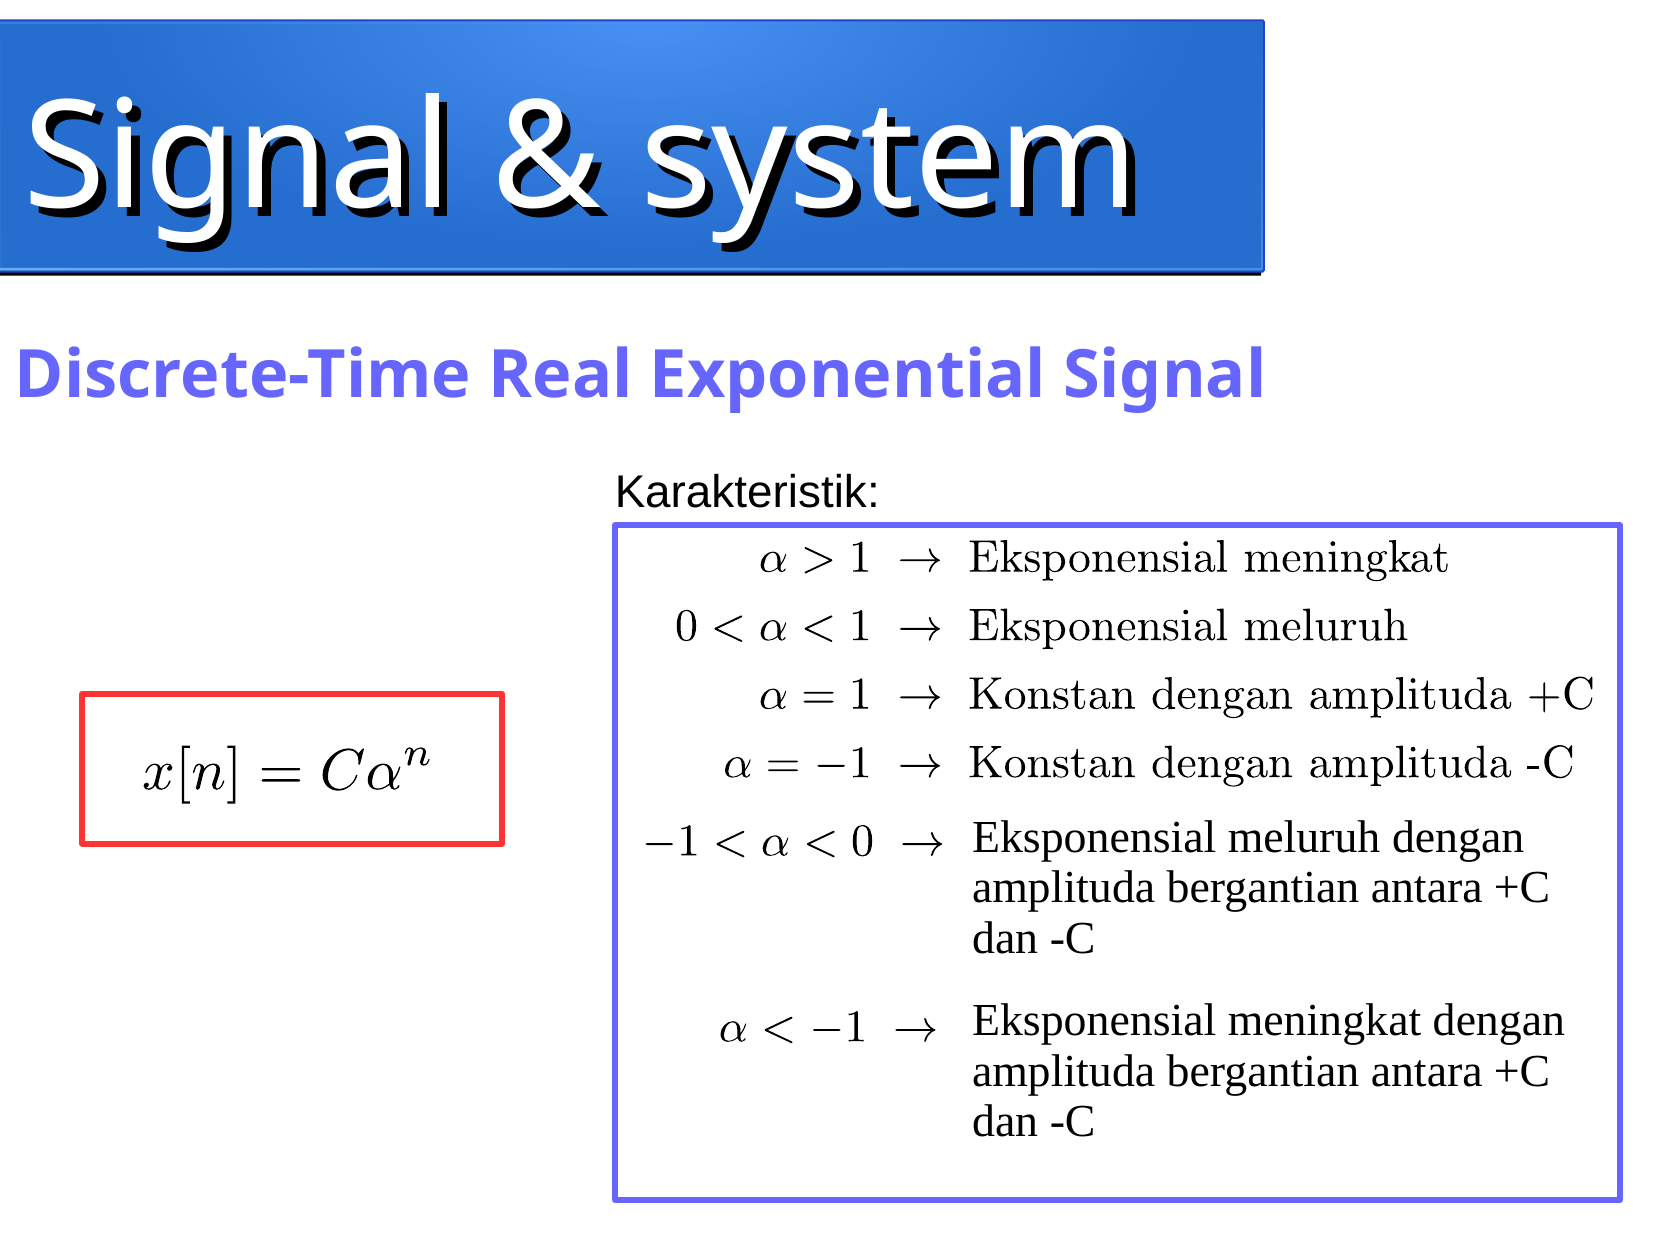

# Signal & system
Discrete-Time Real Exponential Signal
Karakteristik:
Eksponensial meluruh dengan amplituda bergantian antara +C dan -C
Eksponensial meningkat dengan amplituda bergantian antara +C dan -C